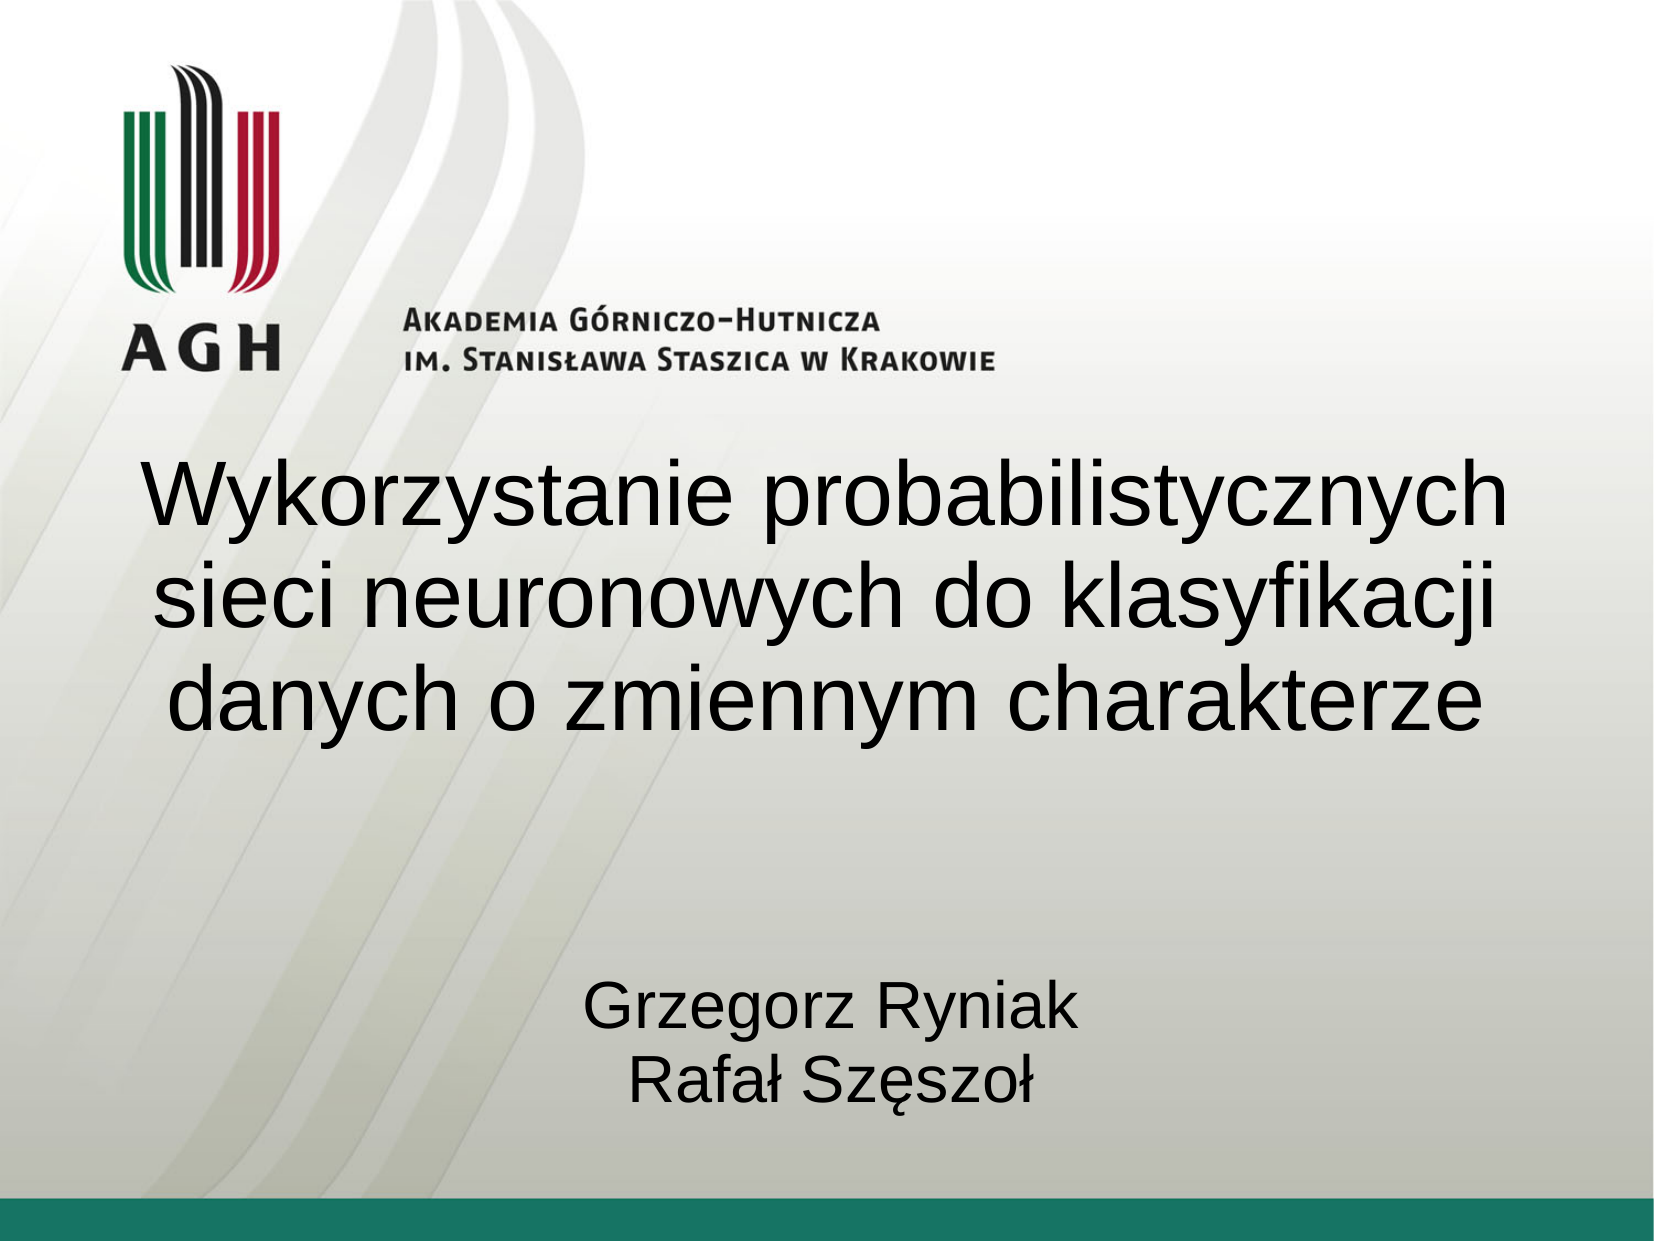

# Wykorzystanie probabilistycznych sieci neuronowych do klasyfikacji danych o zmiennym charakterze
Grzegorz Ryniak
Rafał Szęszoł